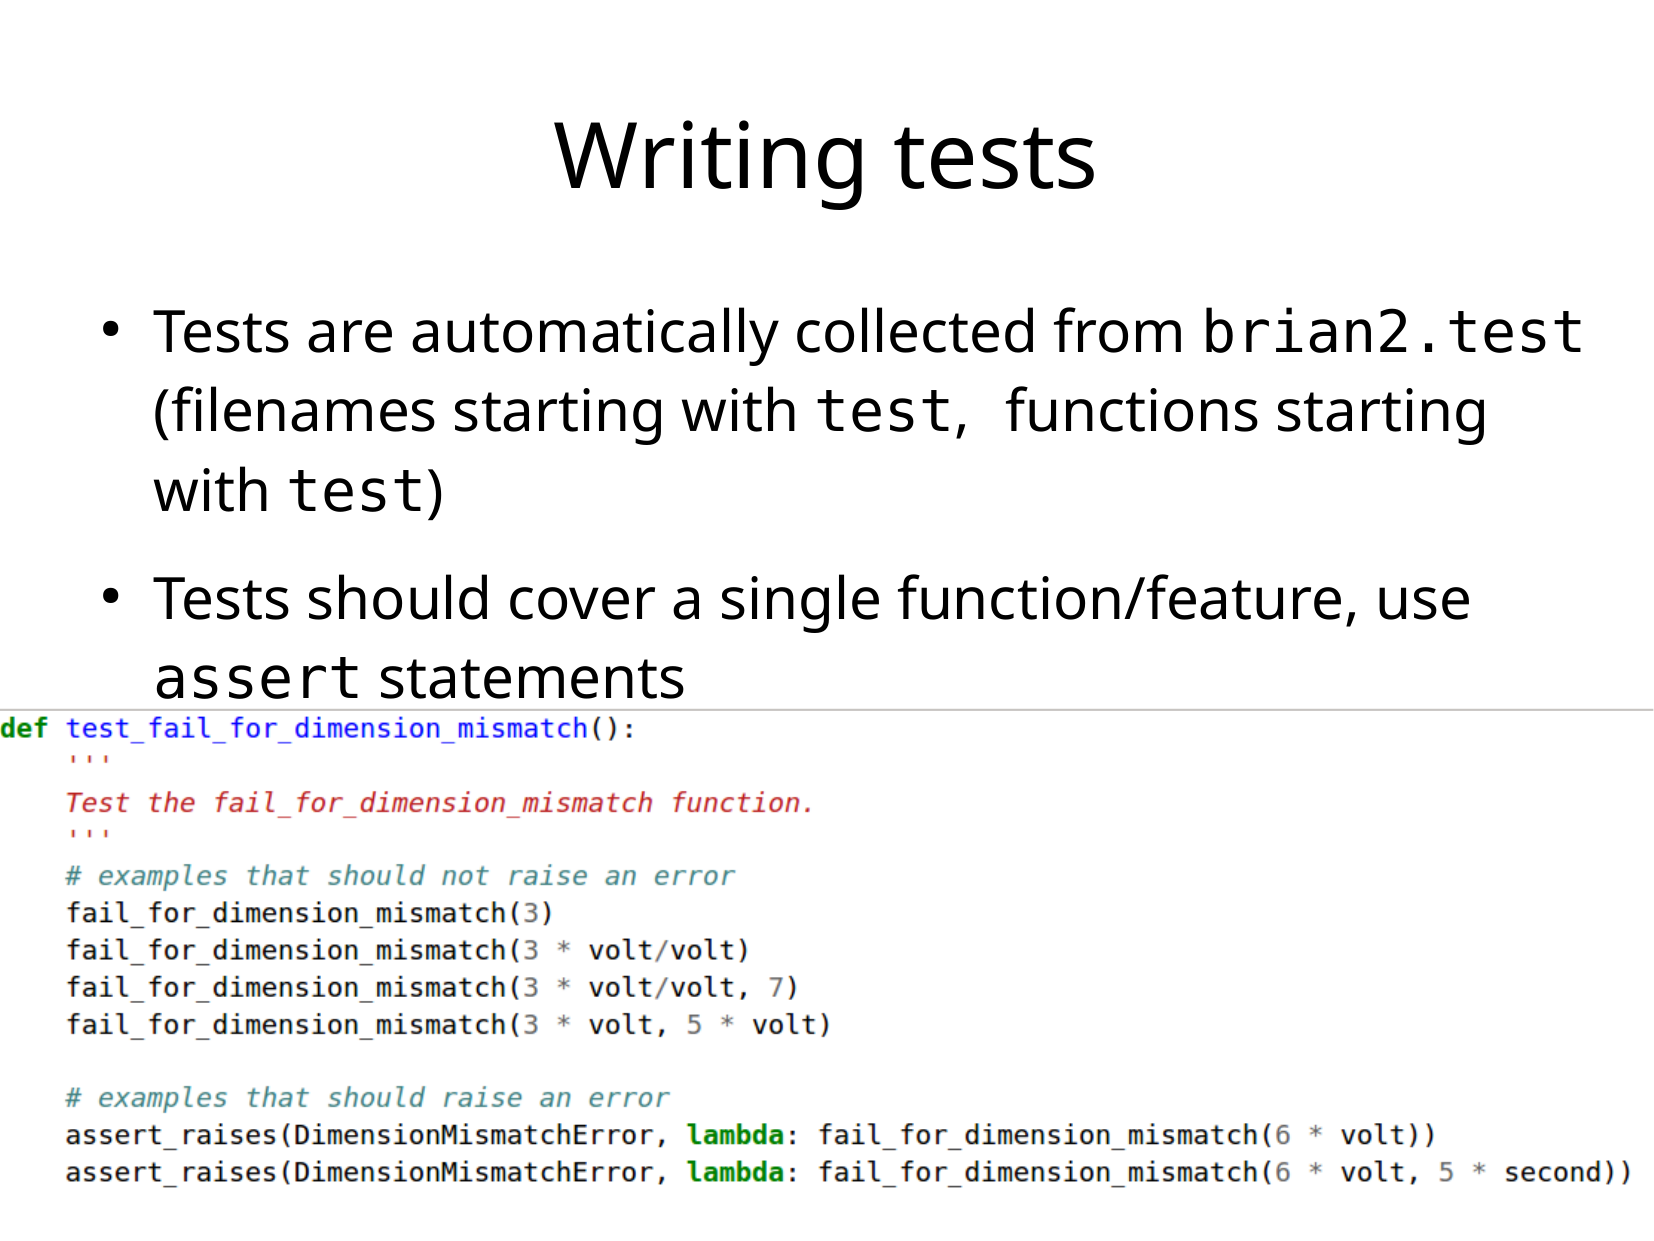

# Writing tests
Tests are automatically collected from brian2.test (filenames starting with test, functions starting with test)
Tests should cover a single function/feature, use assert statements